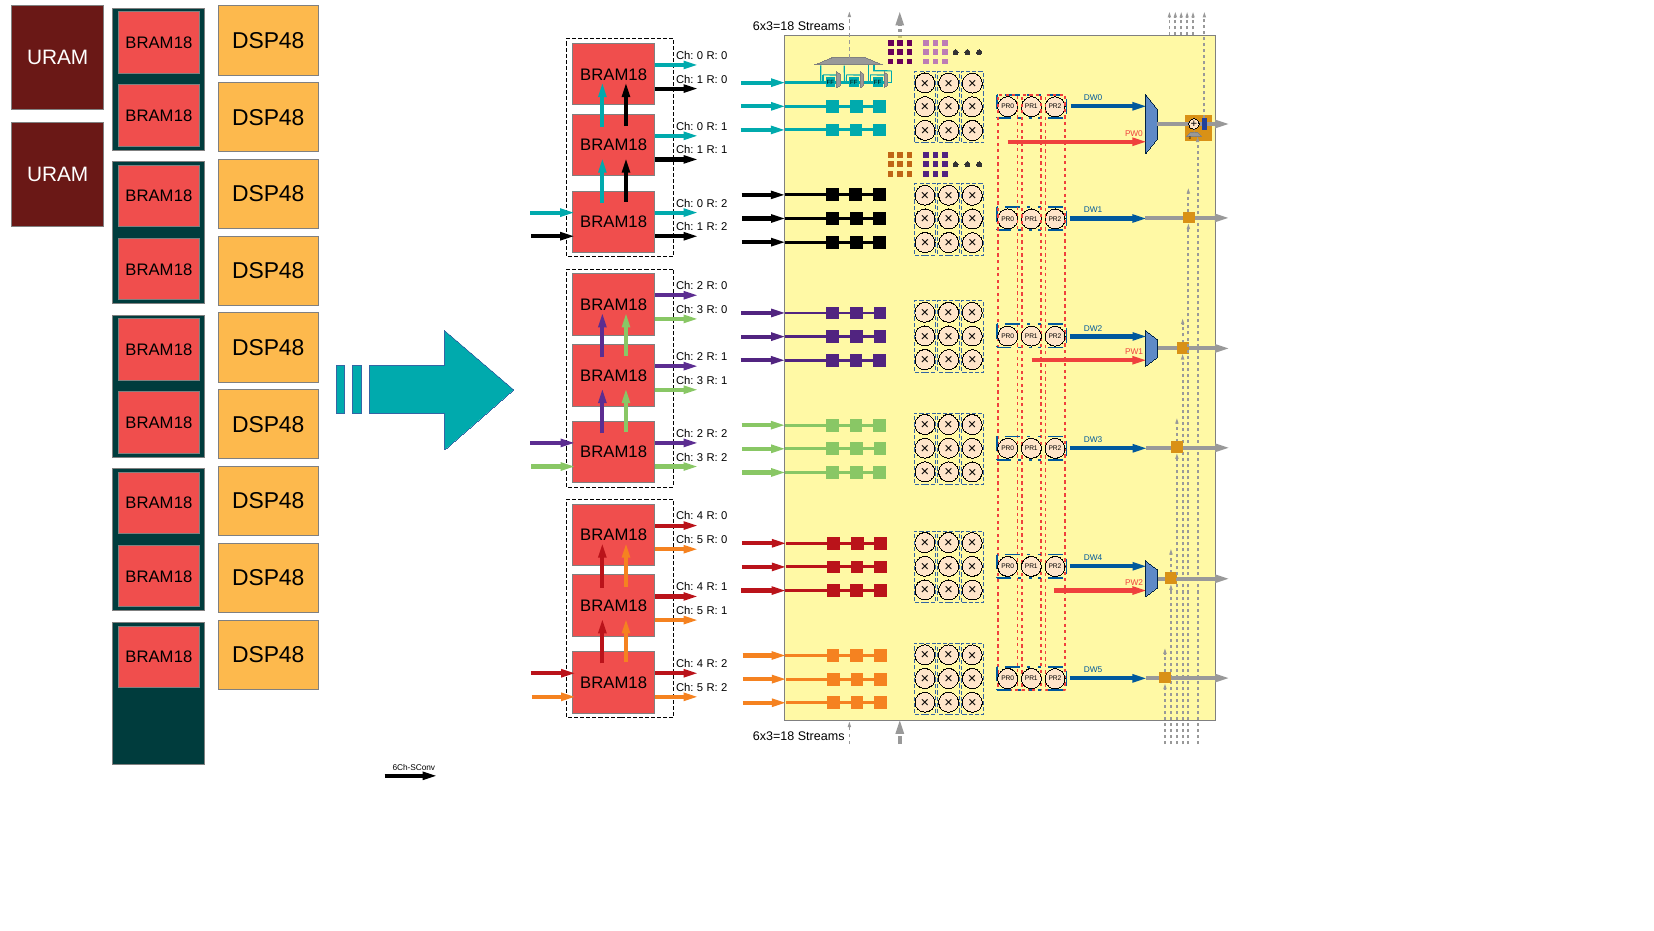

URAM
DSP48
6x3=18 Streams
BRAM18
Ch: 0 R: 0
BRAM18
Ch: 1 R: 0
FF
FF
FF
×
×
×
DSP48
BRAM18
DW0
×
PR0
×
PR1
×
PR2
Ch: 0 R: 1
BRAM18
+
×
×
×
PW0
URAM
0
Ch: 1 R: 1
DSP48
BRAM18
×
×
×
Ch: 0 R: 2
BRAM18
DW1
×
PR0
×
PR1
×
PR2
Ch: 1 R: 2
×
×
×
DSP48
BRAM18
Ch: 2 R: 0
BRAM18
Ch: 3 R: 0
×
×
×
DSP48
DW2
BRAM18
×
×
×
PR0
PR1
PR2
PW1
Ch: 2 R: 1
BRAM18
×
×
×
Ch: 3 R: 1
DSP48
BRAM18
×
×
×
Ch: 2 R: 2
BRAM18
DW3
×
×
×
PR0
PR1
PR2
Ch: 3 R: 2
×
×
×
DSP48
BRAM18
Ch: 4 R: 0
BRAM18
Ch: 5 R: 0
×
×
×
DSP48
BRAM18
DW4
×
×
×
PR0
PR1
PR2
PW2
Ch: 4 R: 1
BRAM18
×
×
×
Ch: 5 R: 1
DSP48
BRAM18
×
×
×
Ch: 4 R: 2
BRAM18
DW5
×
×
×
PR0
PR1
PR2
Ch: 5 R: 2
×
×
×
6x3=18 Streams
6Ch-SConv